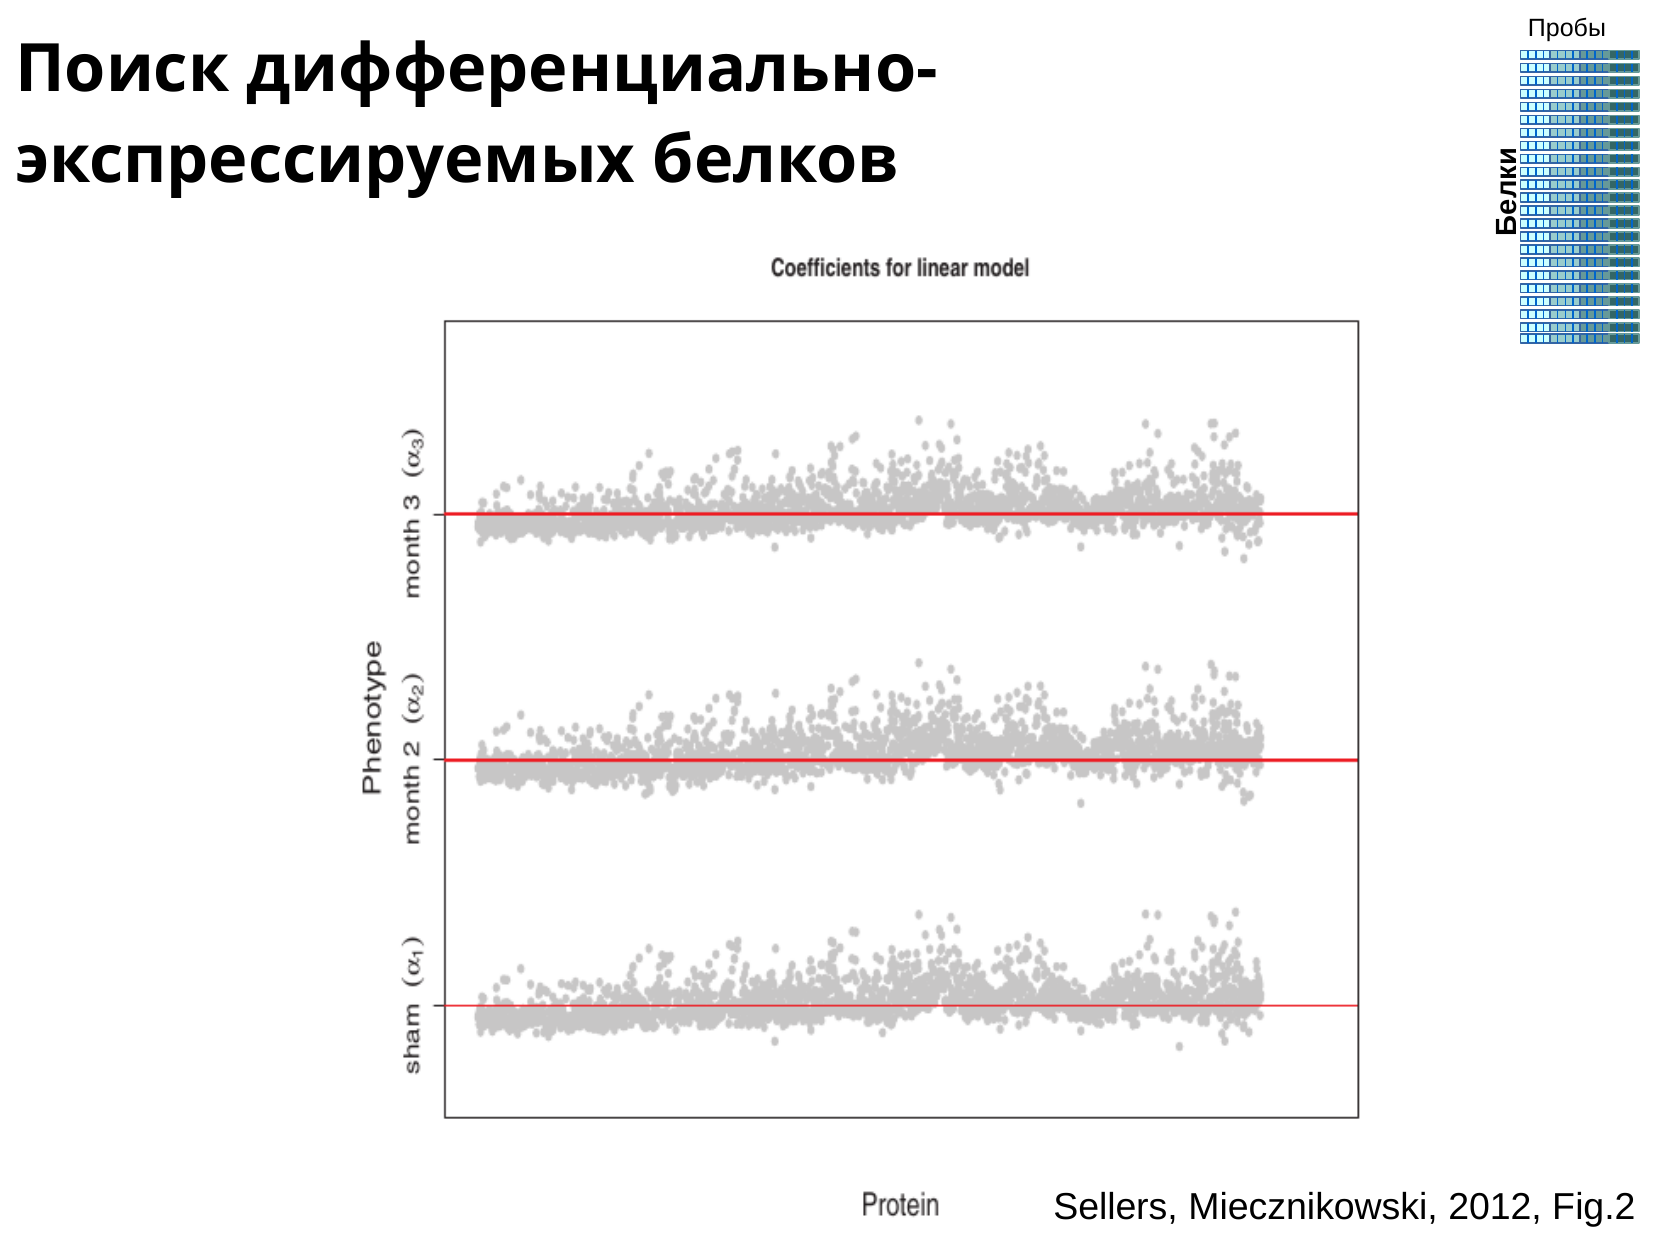

Пробы
Белки
# Поиск дифференциально- экспрессируемых белков
Sellers, Miecznikowski, 2012, Fig.2